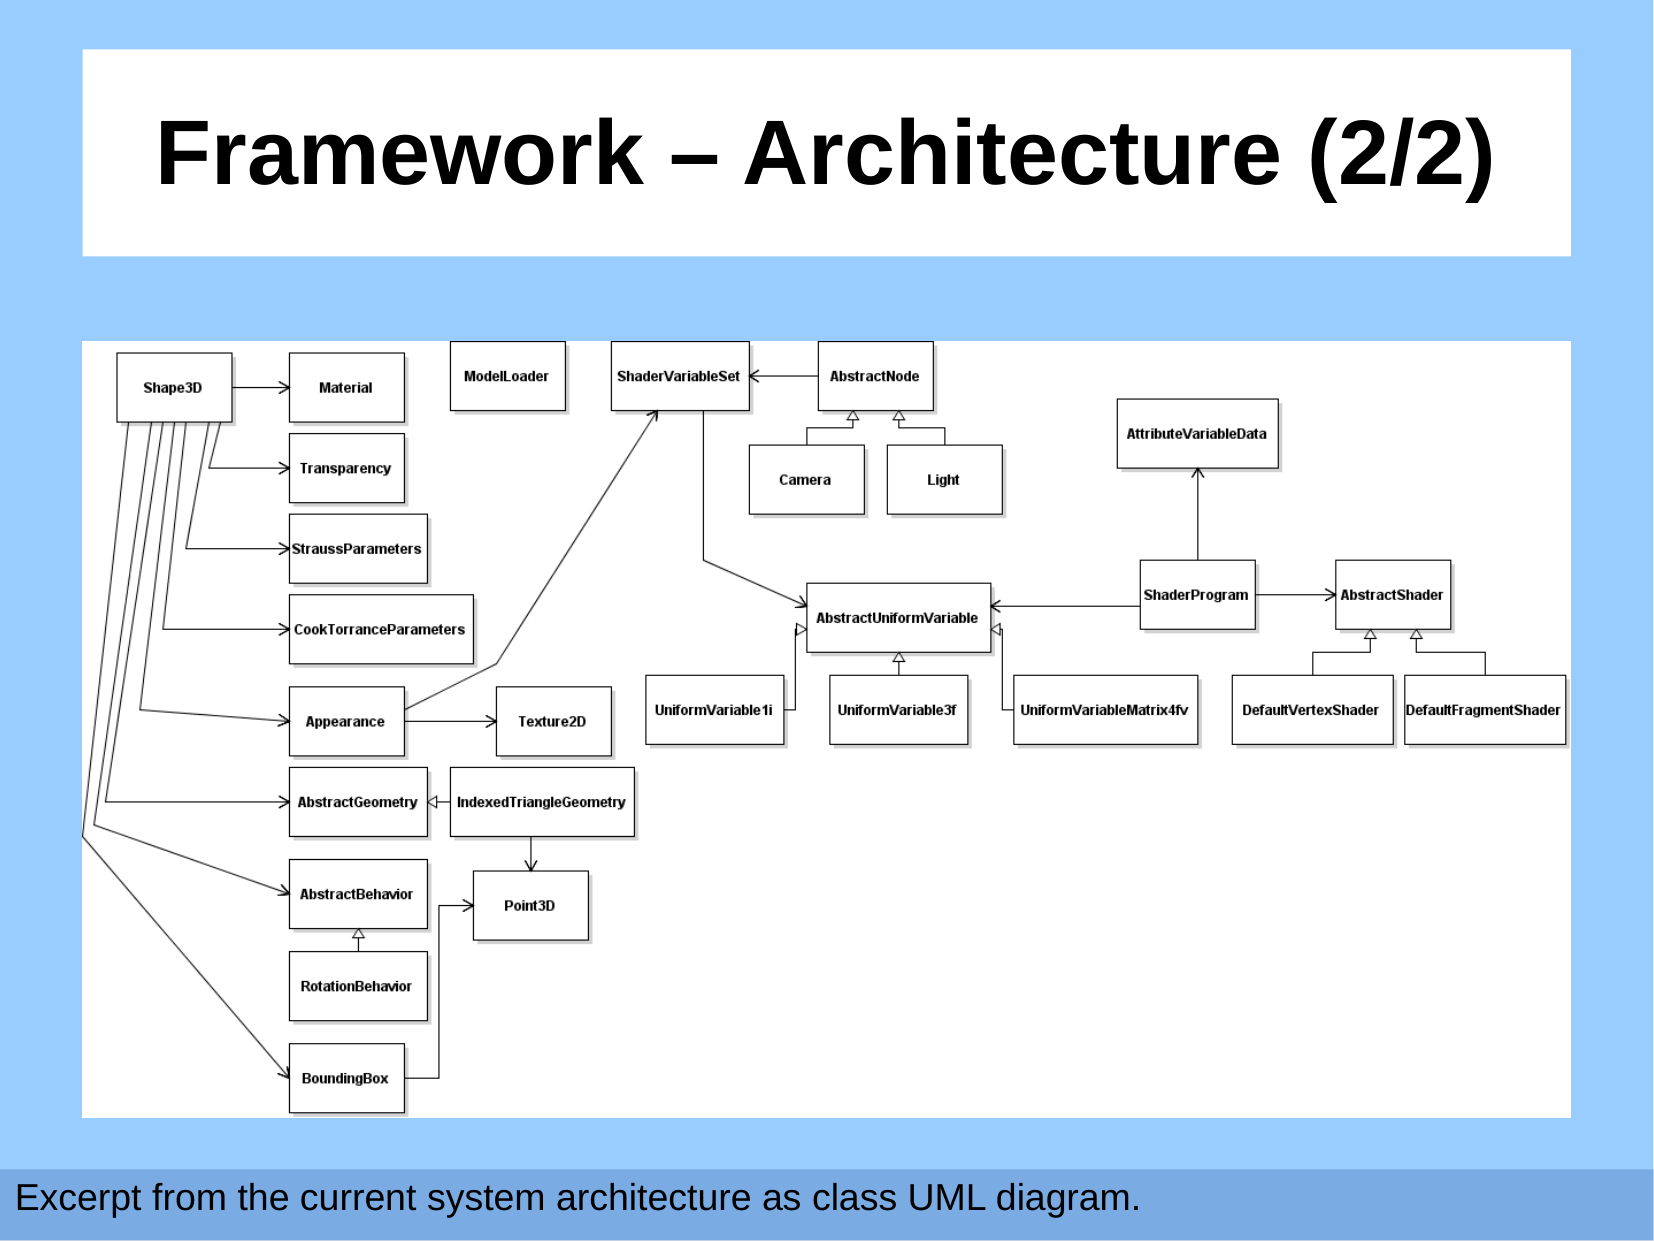

# Framework – Architecture (2/2)
Excerpt from the current system architecture as class UML diagram.